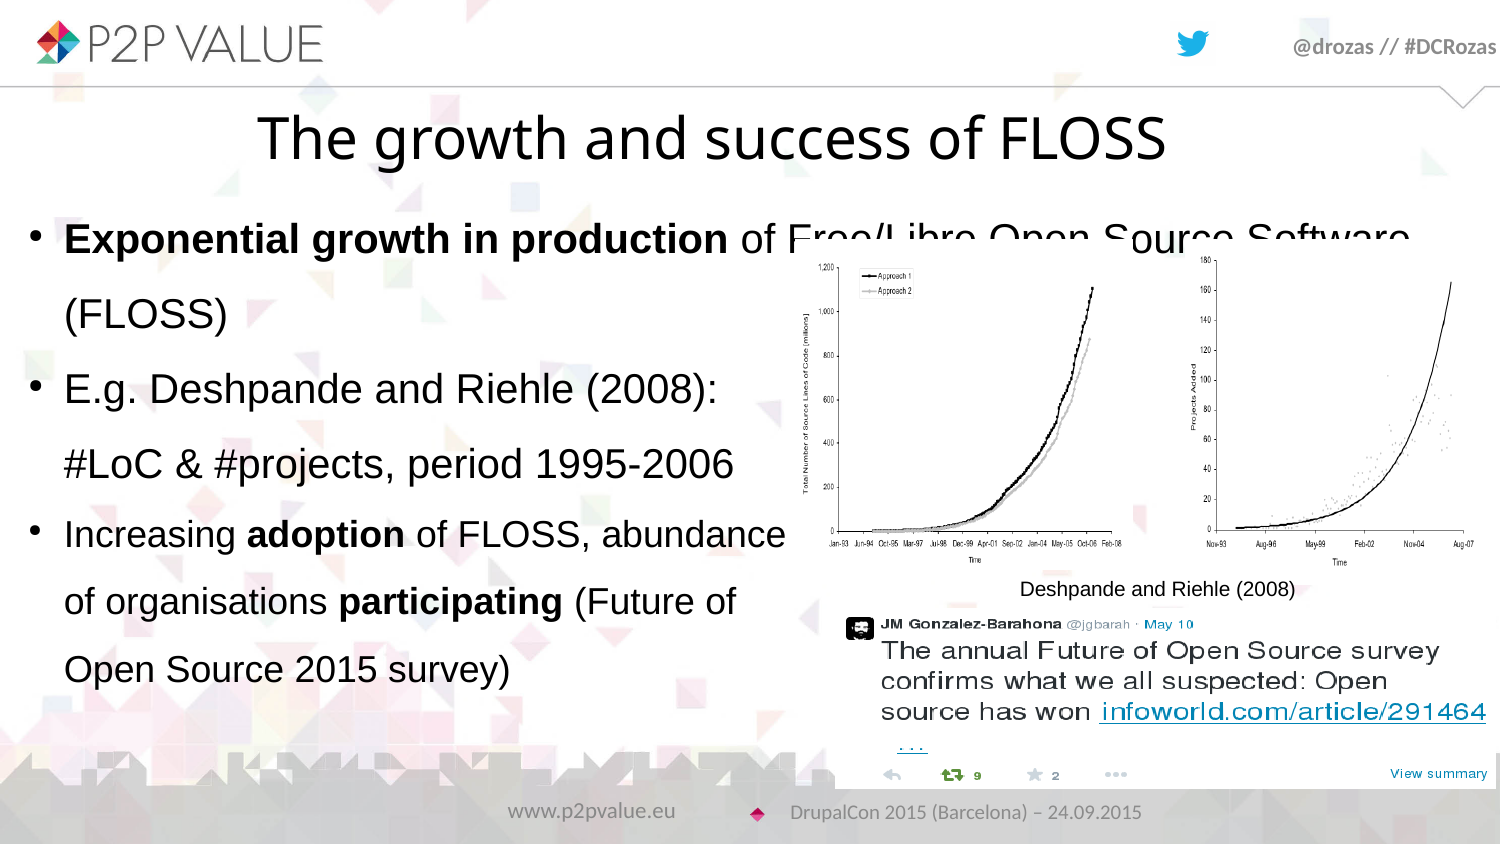

@drozas // #DCRozas
# The growth and success of FLOSS
Exponential growth in production of Free/Libre Open Source Software (FLOSS)
E.g. Deshpande and Riehle (2008):
#LoC & #projects, period 1995-2006
Increasing adoption of FLOSS, abundance
of organisations participating (Future of
Open Source 2015 survey)
Deshpande and Riehle (2008)
DrupalCon 2015 (Barcelona) – 24.09.2015
www.p2pvalue.eu